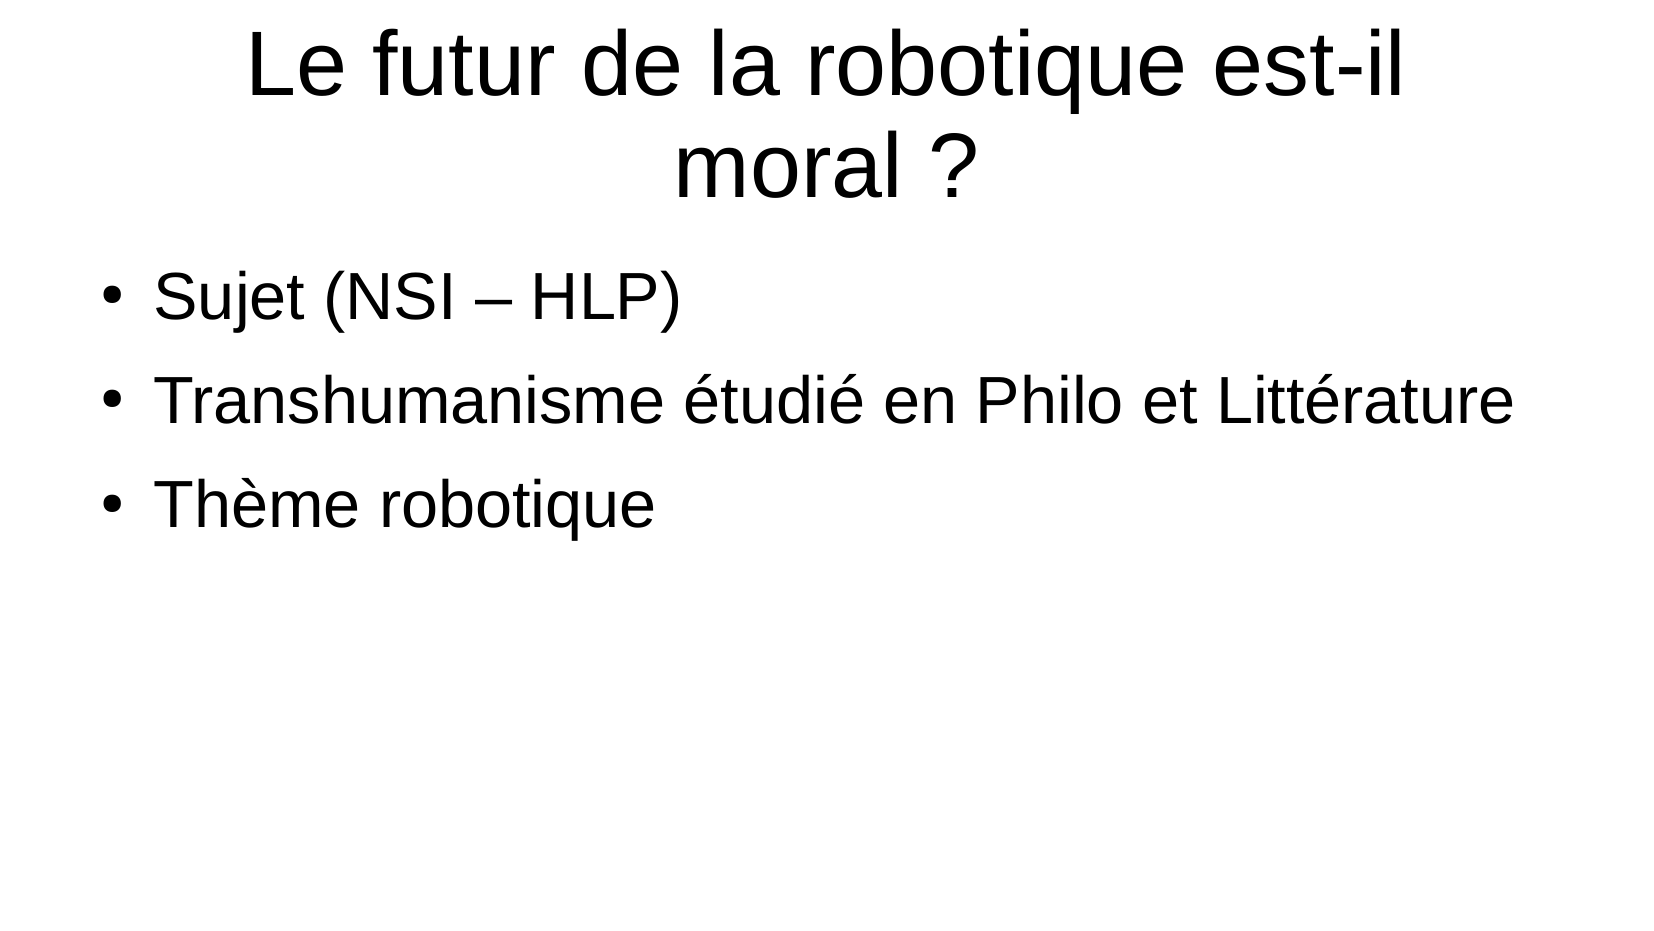

# Le futur de la robotique est-il moral ?
Sujet (NSI – HLP)
Transhumanisme étudié en Philo et Littérature
Thème robotique